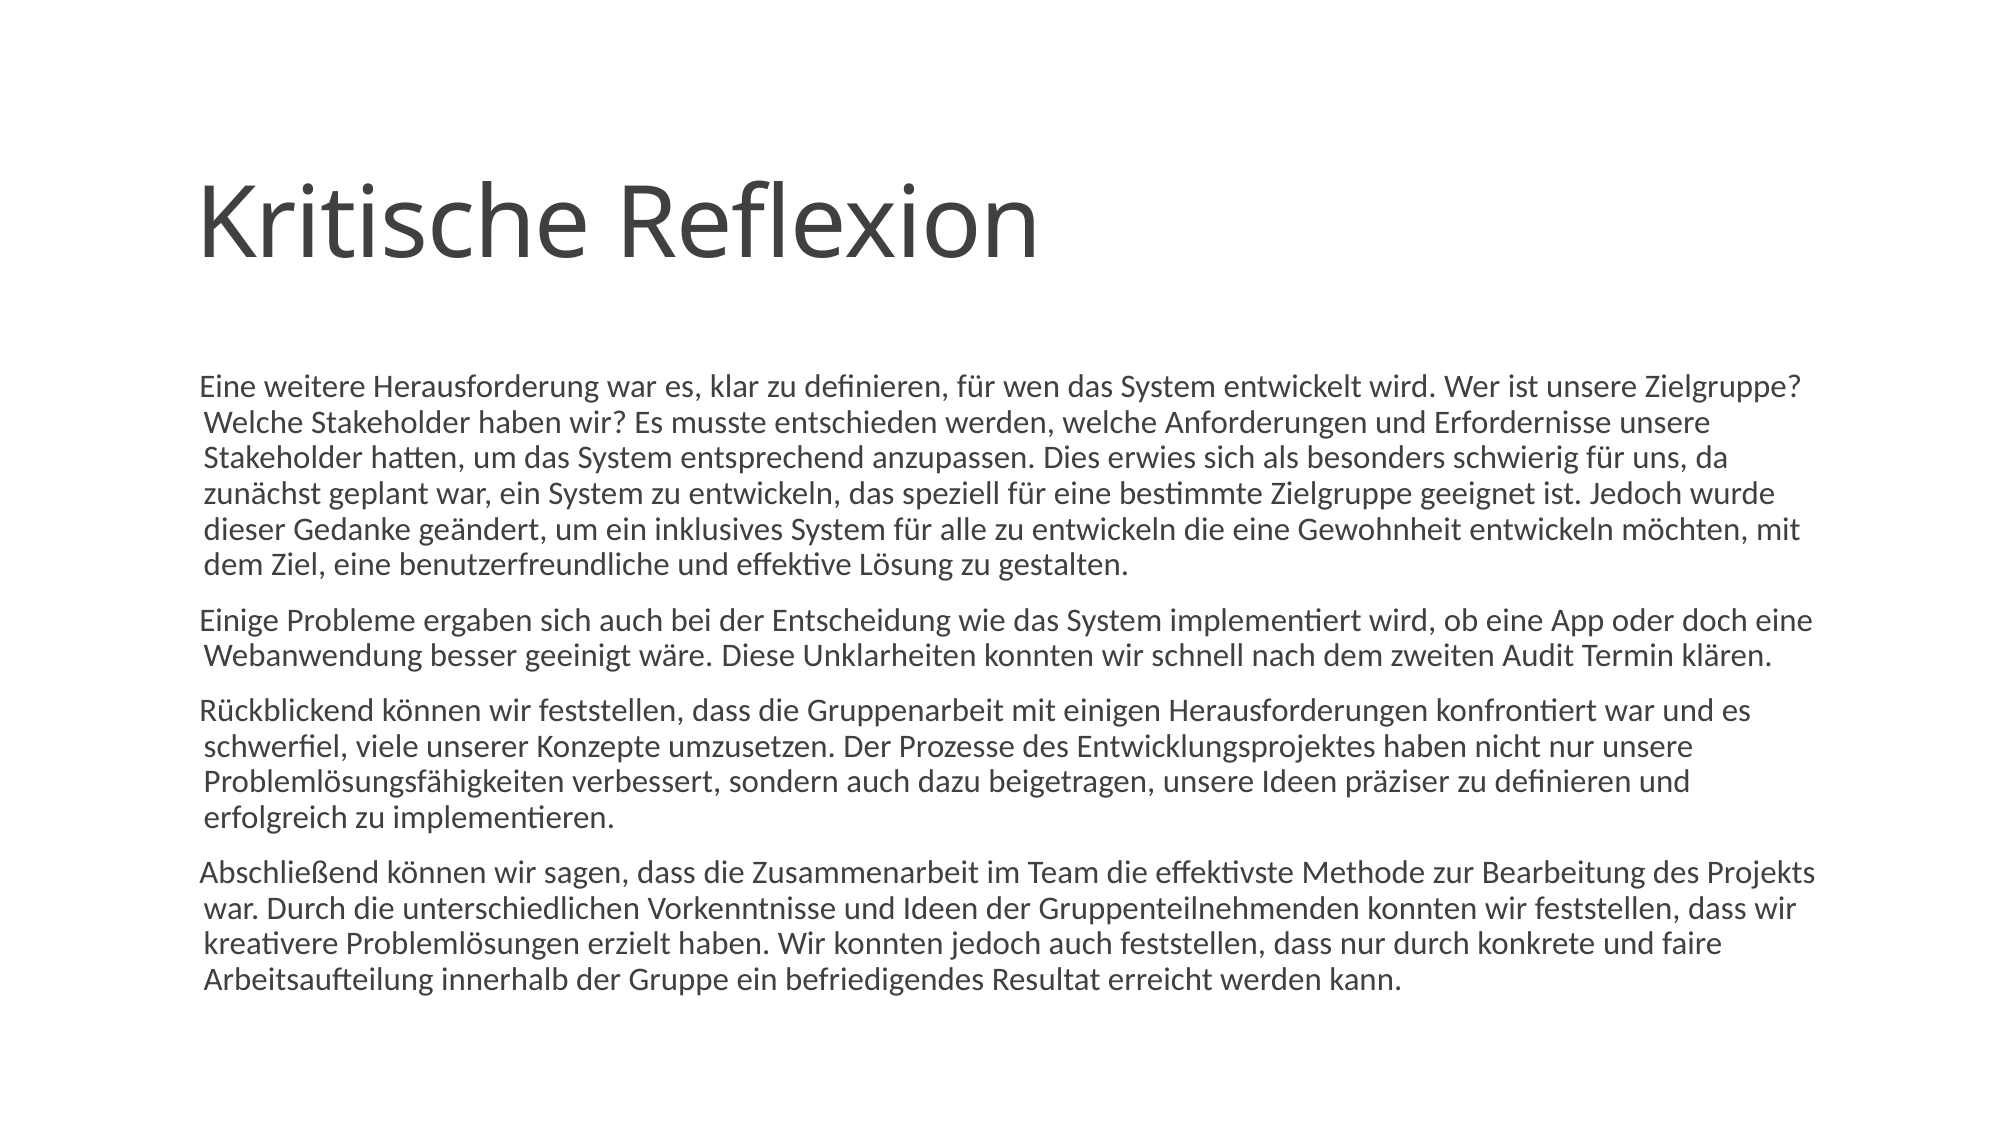

# Kritische Reflexion
 Eine weitere Herausforderung war es, klar zu definieren, für wen das System entwickelt wird. Wer ist unsere Zielgruppe? Welche Stakeholder haben wir? Es musste entschieden werden, welche Anforderungen und Erfordernisse unsere Stakeholder hatten, um das System entsprechend anzupassen. Dies erwies sich als besonders schwierig für uns, da zunächst geplant war, ein System zu entwickeln, das speziell für eine bestimmte Zielgruppe geeignet ist. Jedoch wurde dieser Gedanke geändert, um ein inklusives System für alle zu entwickeln die eine Gewohnheit entwickeln möchten, mit dem Ziel, eine benutzerfreundliche und effektive Lösung zu gestalten.
 Einige Probleme ergaben sich auch bei der Entscheidung wie das System implementiert wird, ob eine App oder doch eine Webanwendung besser geeinigt wäre. Diese Unklarheiten konnten wir schnell nach dem zweiten Audit Termin klären.
 Rückblickend können wir feststellen, dass die Gruppenarbeit mit einigen Herausforderungen konfrontiert war und es schwerfiel, viele unserer Konzepte umzusetzen. Der Prozesse des Entwicklungsprojektes haben nicht nur unsere Problemlösungsfähigkeiten verbessert, sondern auch dazu beigetragen, unsere Ideen präziser zu definieren und erfolgreich zu implementieren.
 Abschließend können wir sagen, dass die Zusammenarbeit im Team die effektivste Methode zur Bearbeitung des Projekts war. Durch die unterschiedlichen Vorkenntnisse und Ideen der Gruppenteilnehmenden konnten wir feststellen, dass wir kreativere Problemlösungen erzielt haben. Wir konnten jedoch auch feststellen, dass nur durch konkrete und faire Arbeitsaufteilung innerhalb der Gruppe ein befriedigendes Resultat erreicht werden kann.